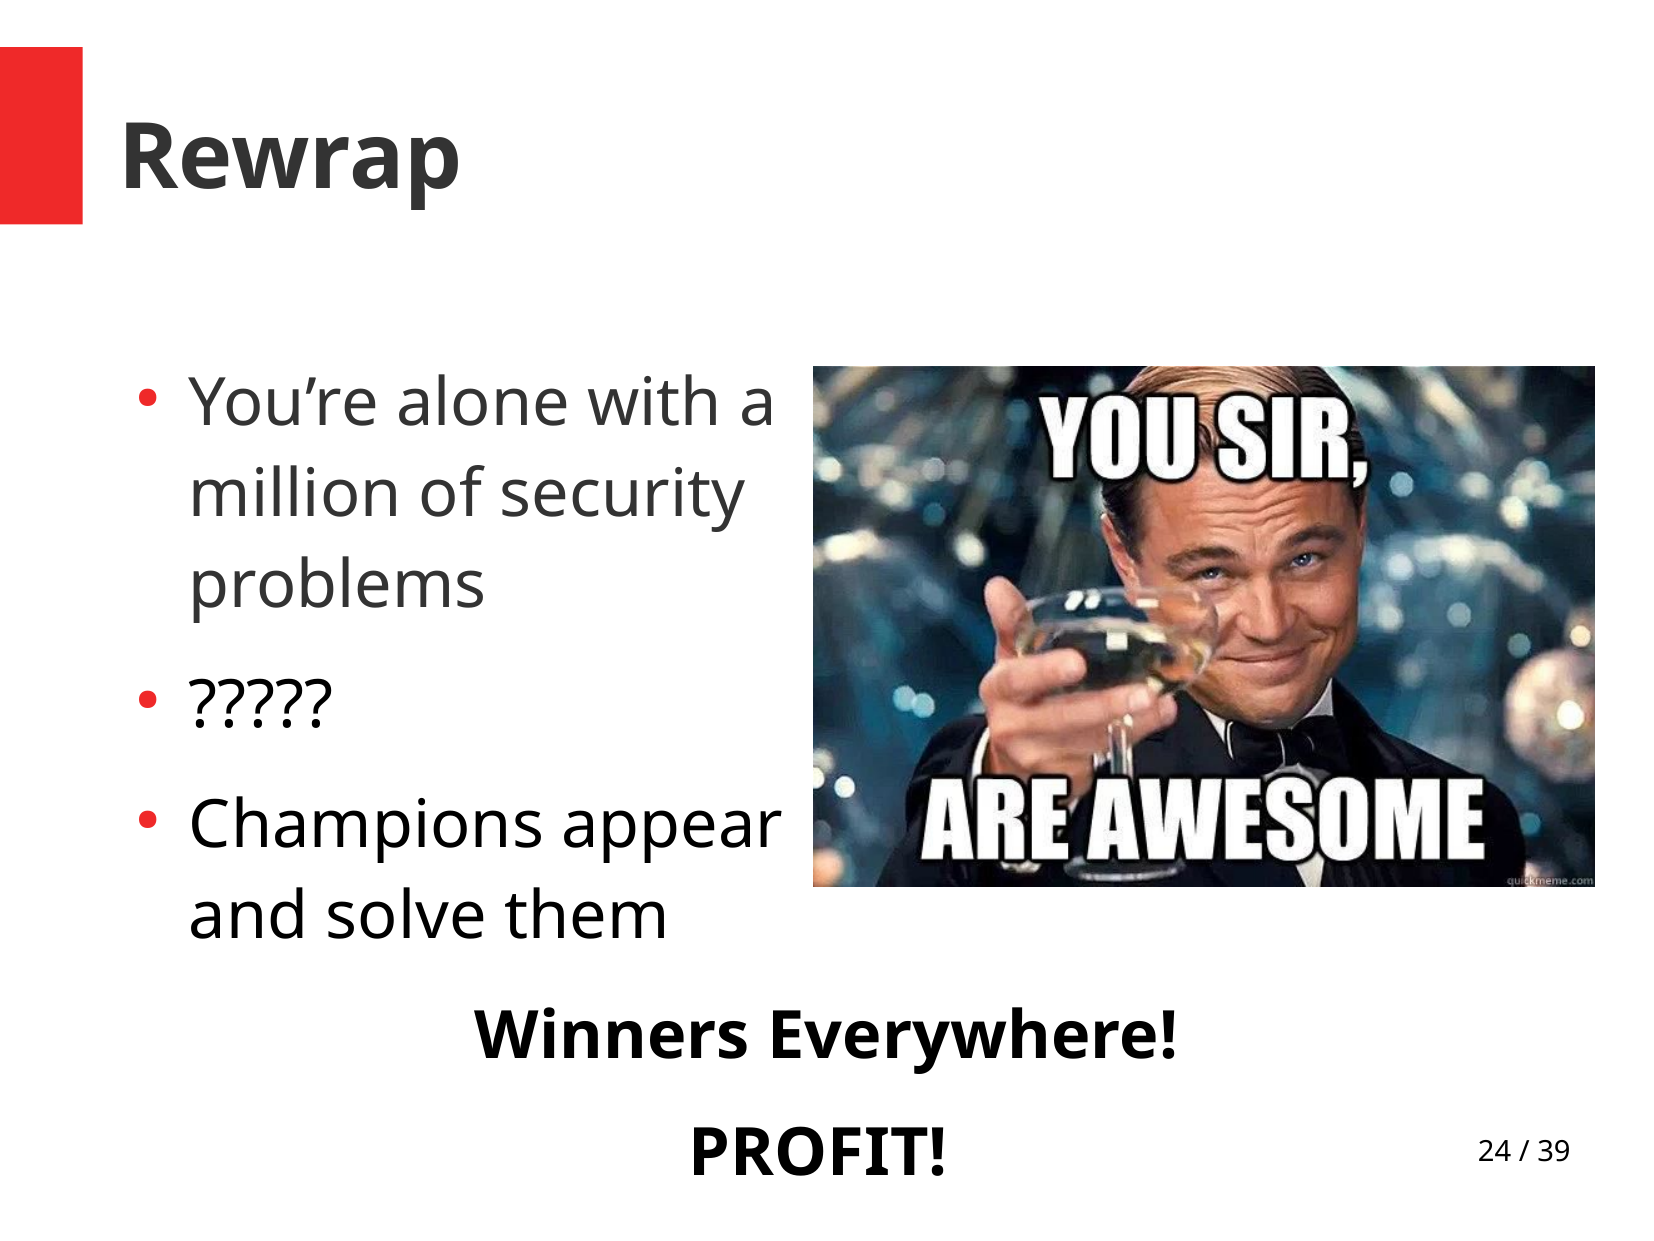

# Rewrap
You’re alone with a
million of security
problems
?????
Champions appear
and solve them
Winners Everywhere!
PROFIT!
24